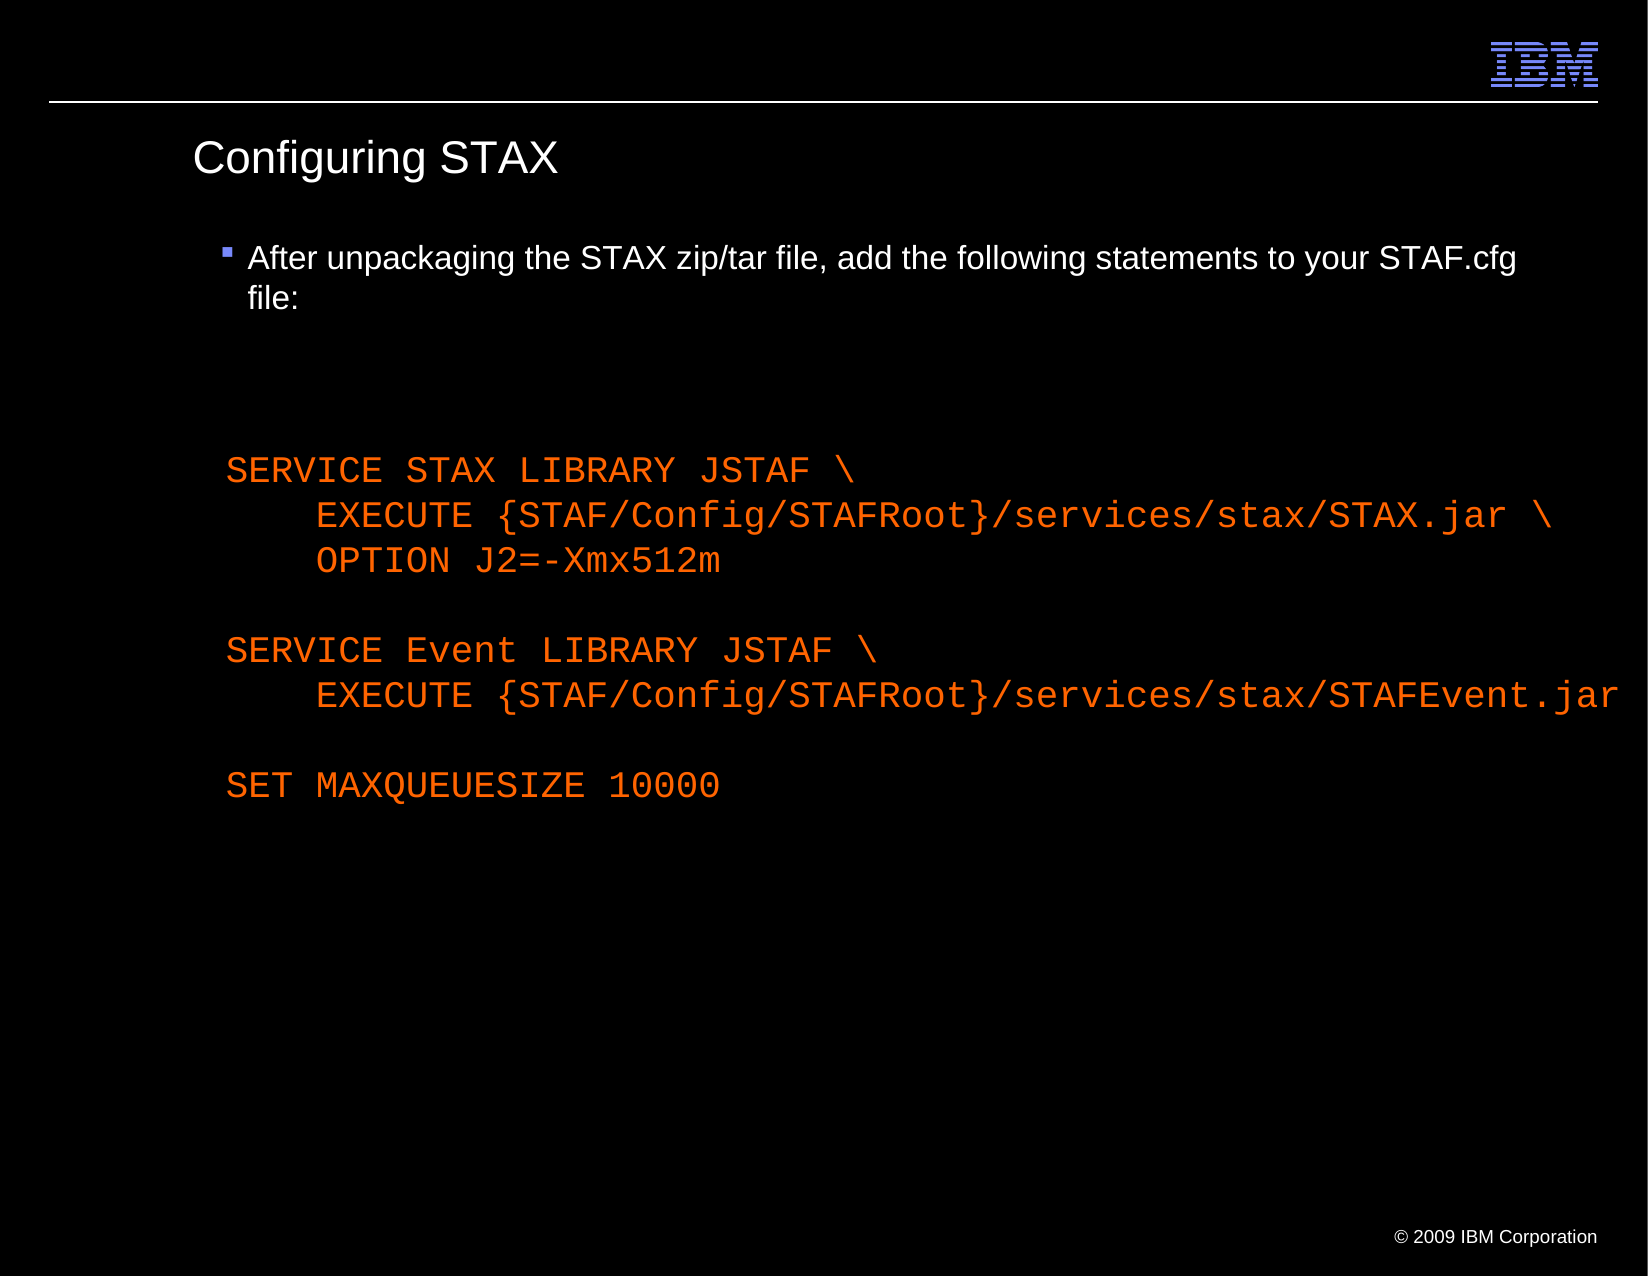

# Configuring STAX
After unpackaging the STAX zip/tar file, add the following statements to your STAF.cfg file:
SERVICE STAX LIBRARY JSTAF \
 EXECUTE {STAF/Config/STAFRoot}/services/stax/STAX.jar \
 OPTION J2=-Xmx512m
SERVICE Event LIBRARY JSTAF \
 EXECUTE {STAF/Config/STAFRoot}/services/stax/STAFEvent.jar
SET MAXQUEUESIZE 10000